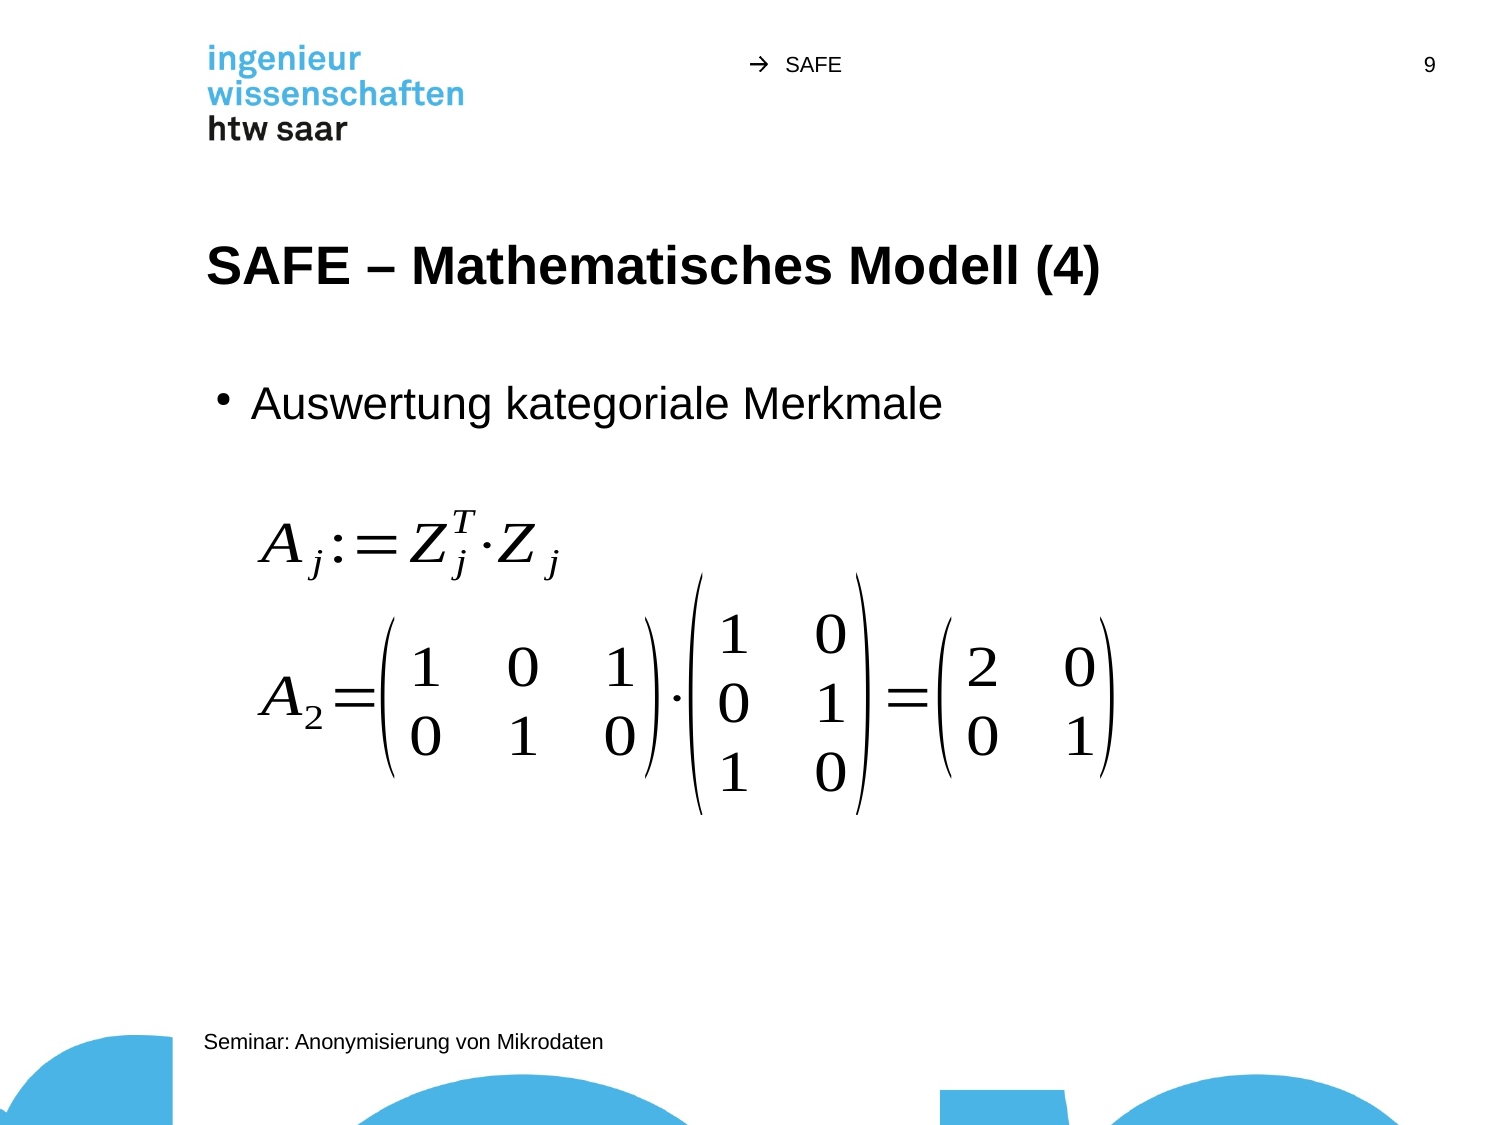

SAFE
SAFE – Mathematisches Modell (4)
Auswertung kategoriale Merkmale
Seminar: Anonymisierung von Mikrodaten